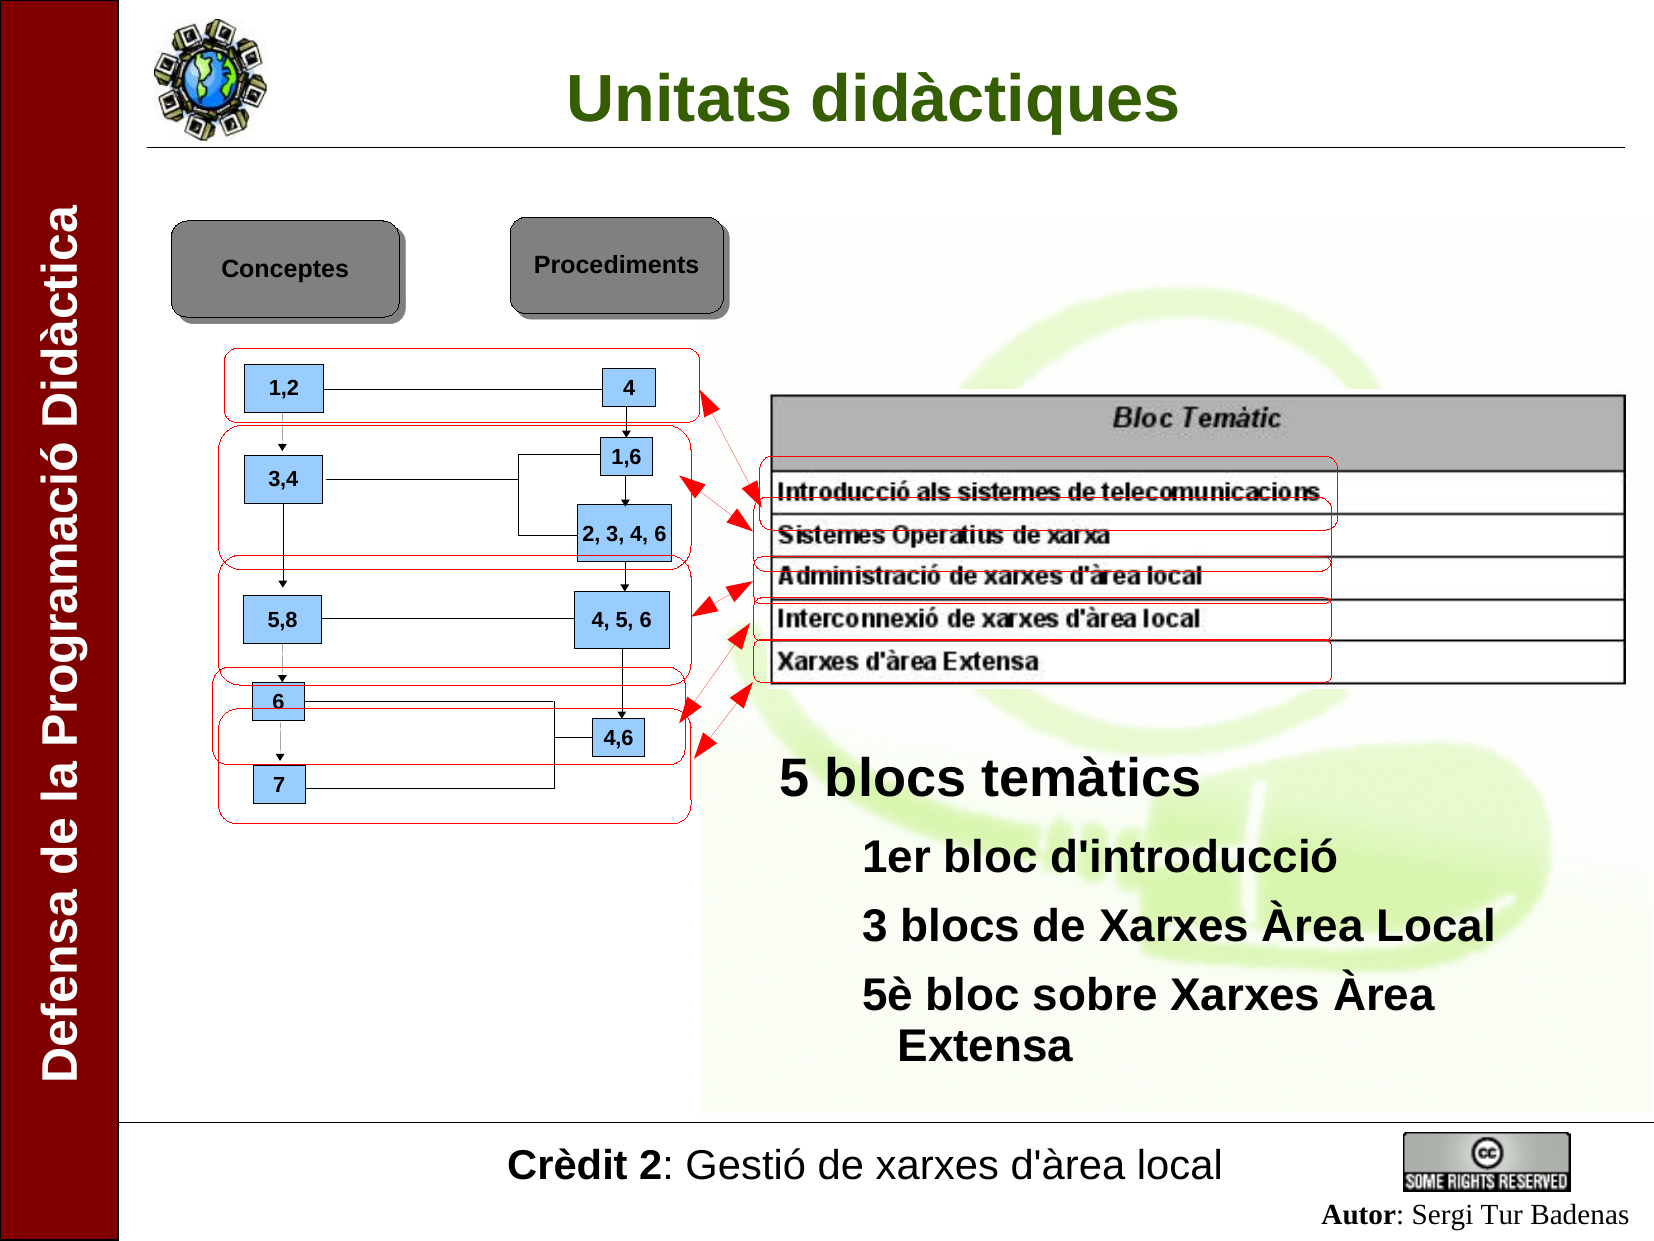

# Unitats didàctiques
Procediments
Conceptes
1,2
4
1,6
3,4
2, 3, 4, 6
4, 5, 6
5,8
6
4,6
7
5 blocs temàtics
1er bloc d'introducció
3 blocs de Xarxes Àrea Local
5è bloc sobre Xarxes Àrea Extensa